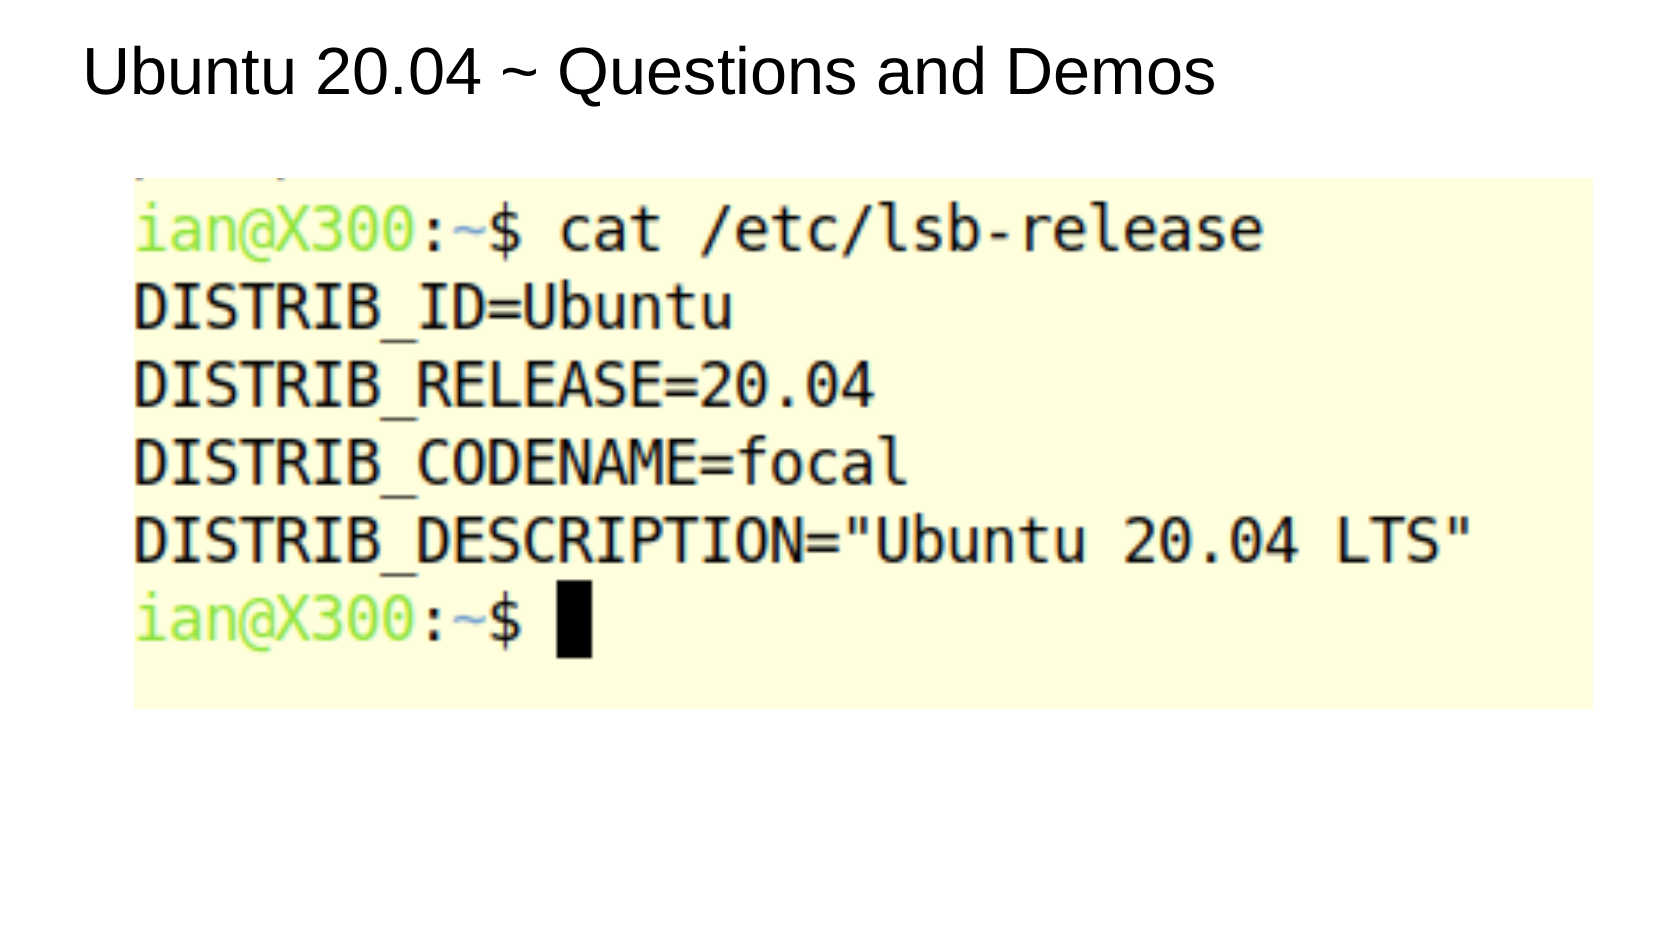

# Ubuntu 20.04 ~ Questions and Demos